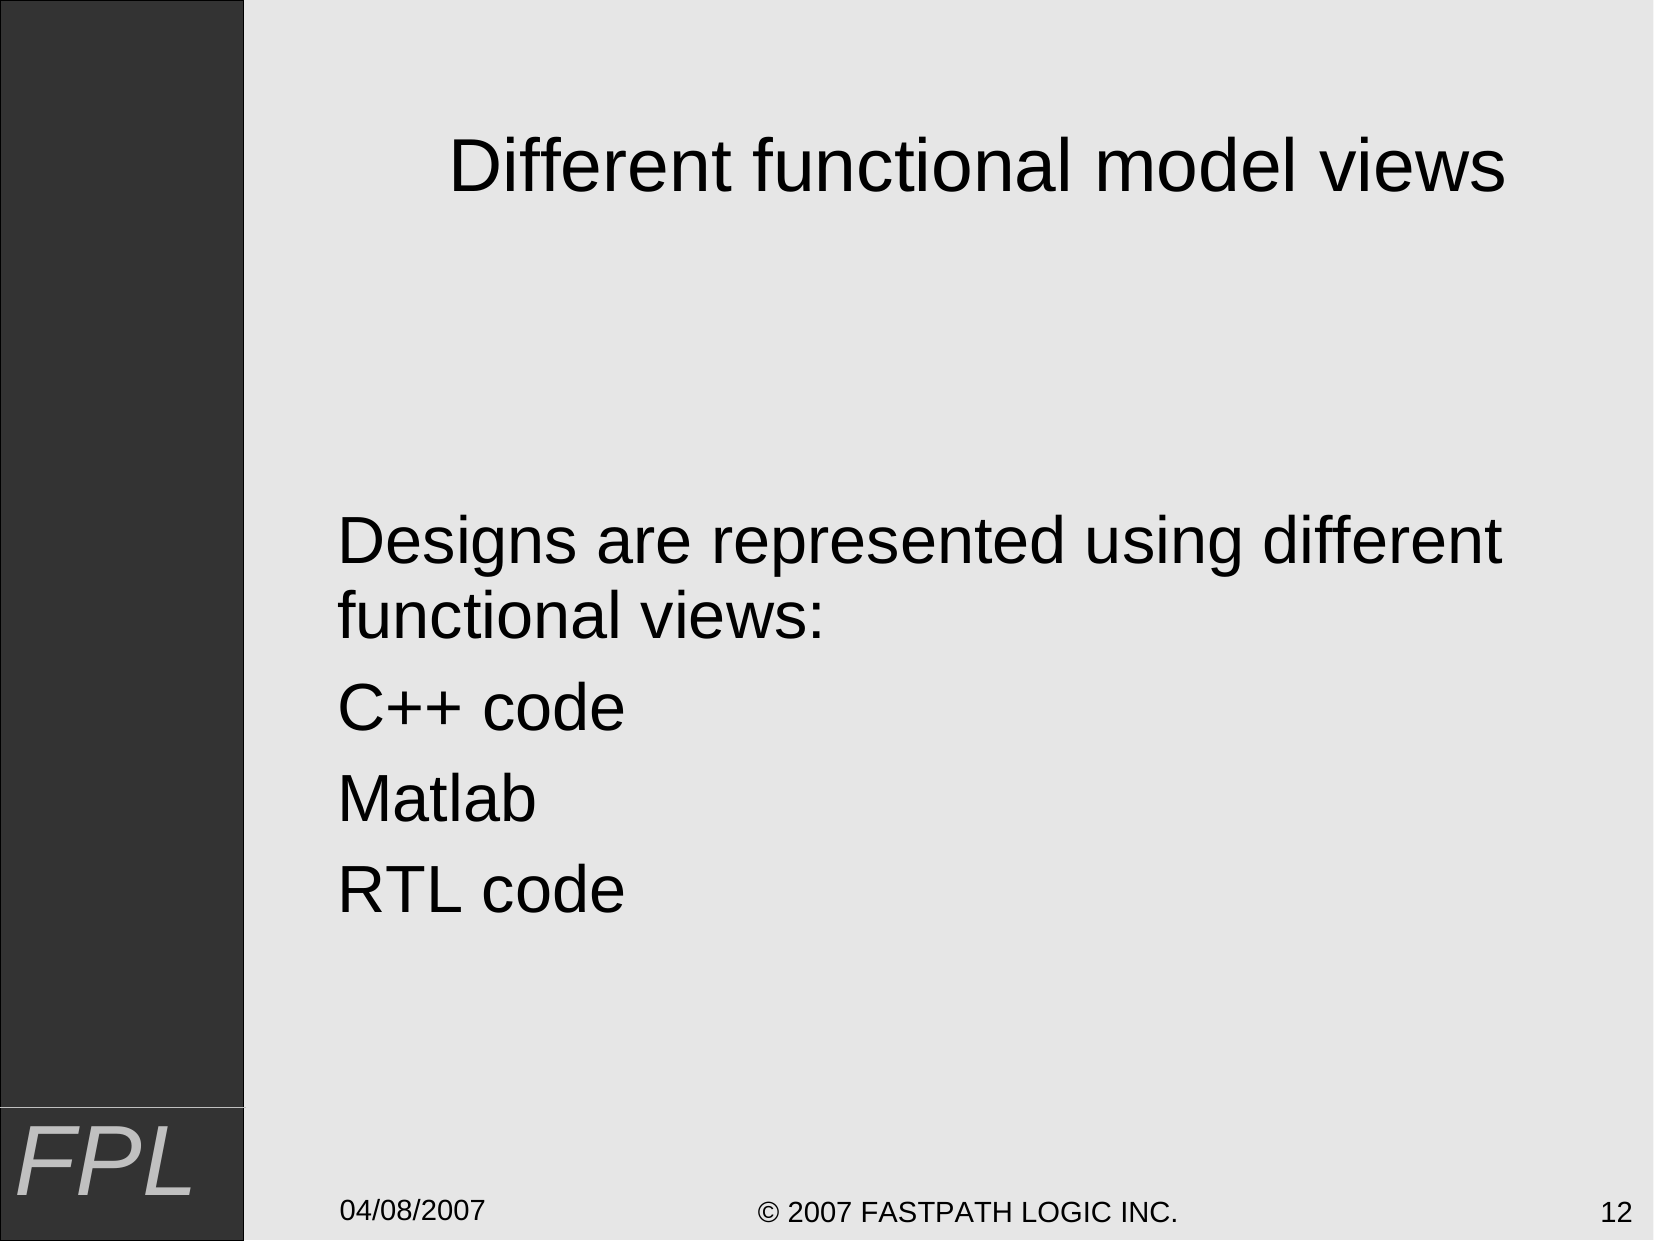

# Different functional model views
Designs are represented using different functional views:
C++ code
Matlab
RTL code
04/08/2007
12
© 2007 FASTPATH LOGIC INC.